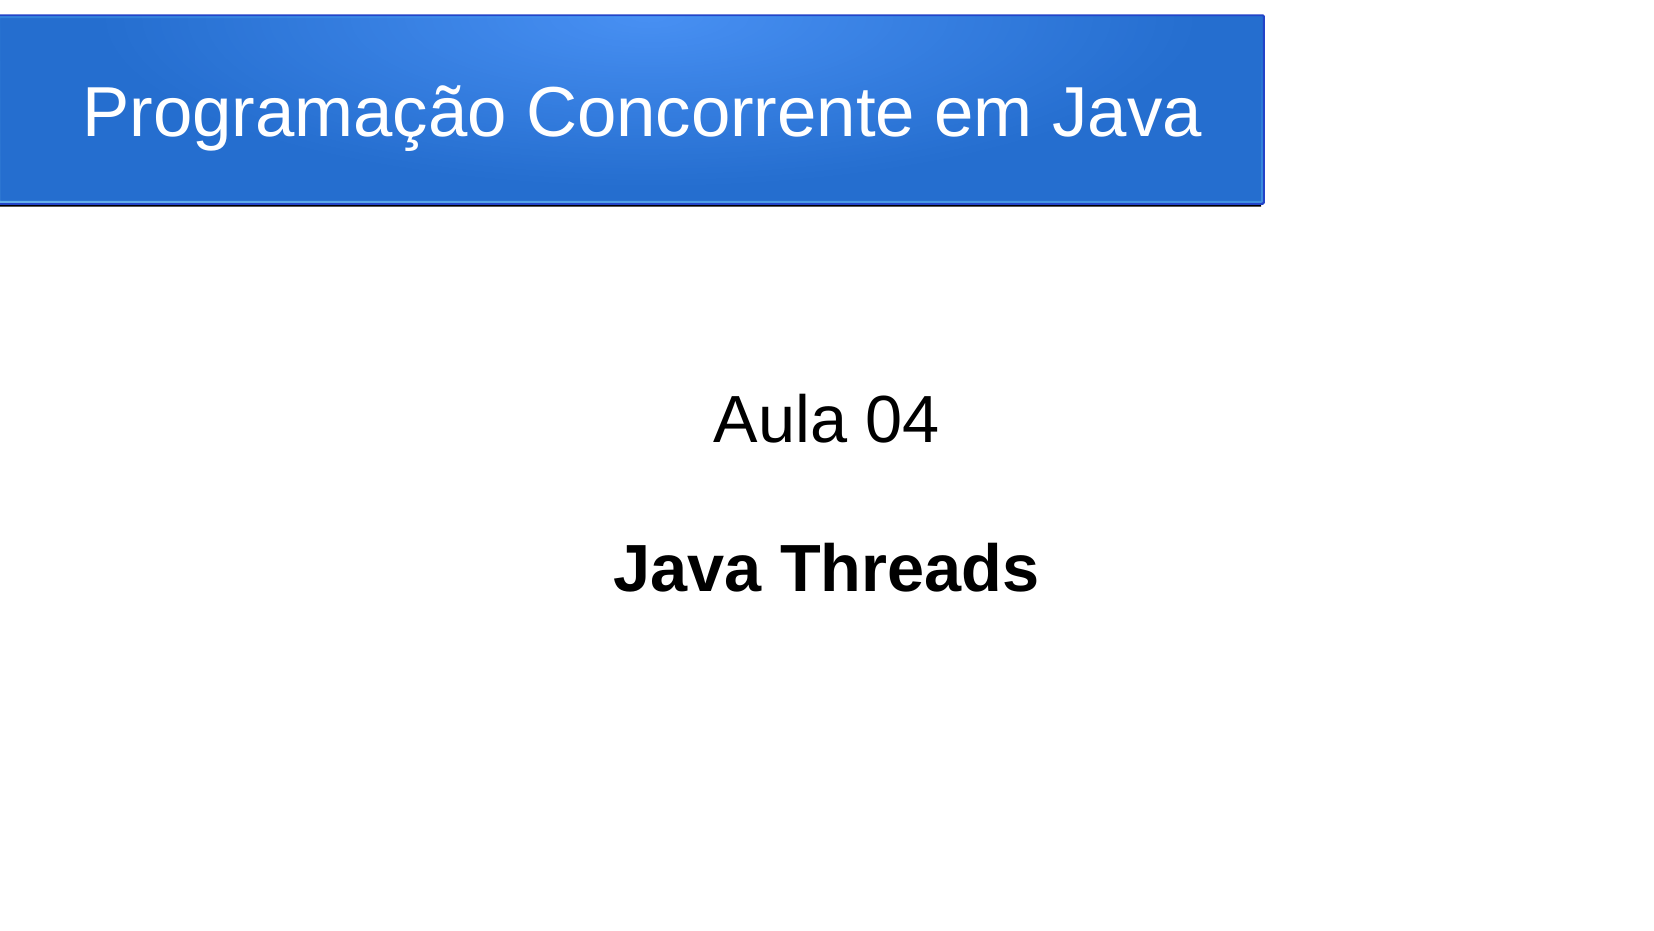

# Programação Concorrente em Java
Aula 04
Java Threads